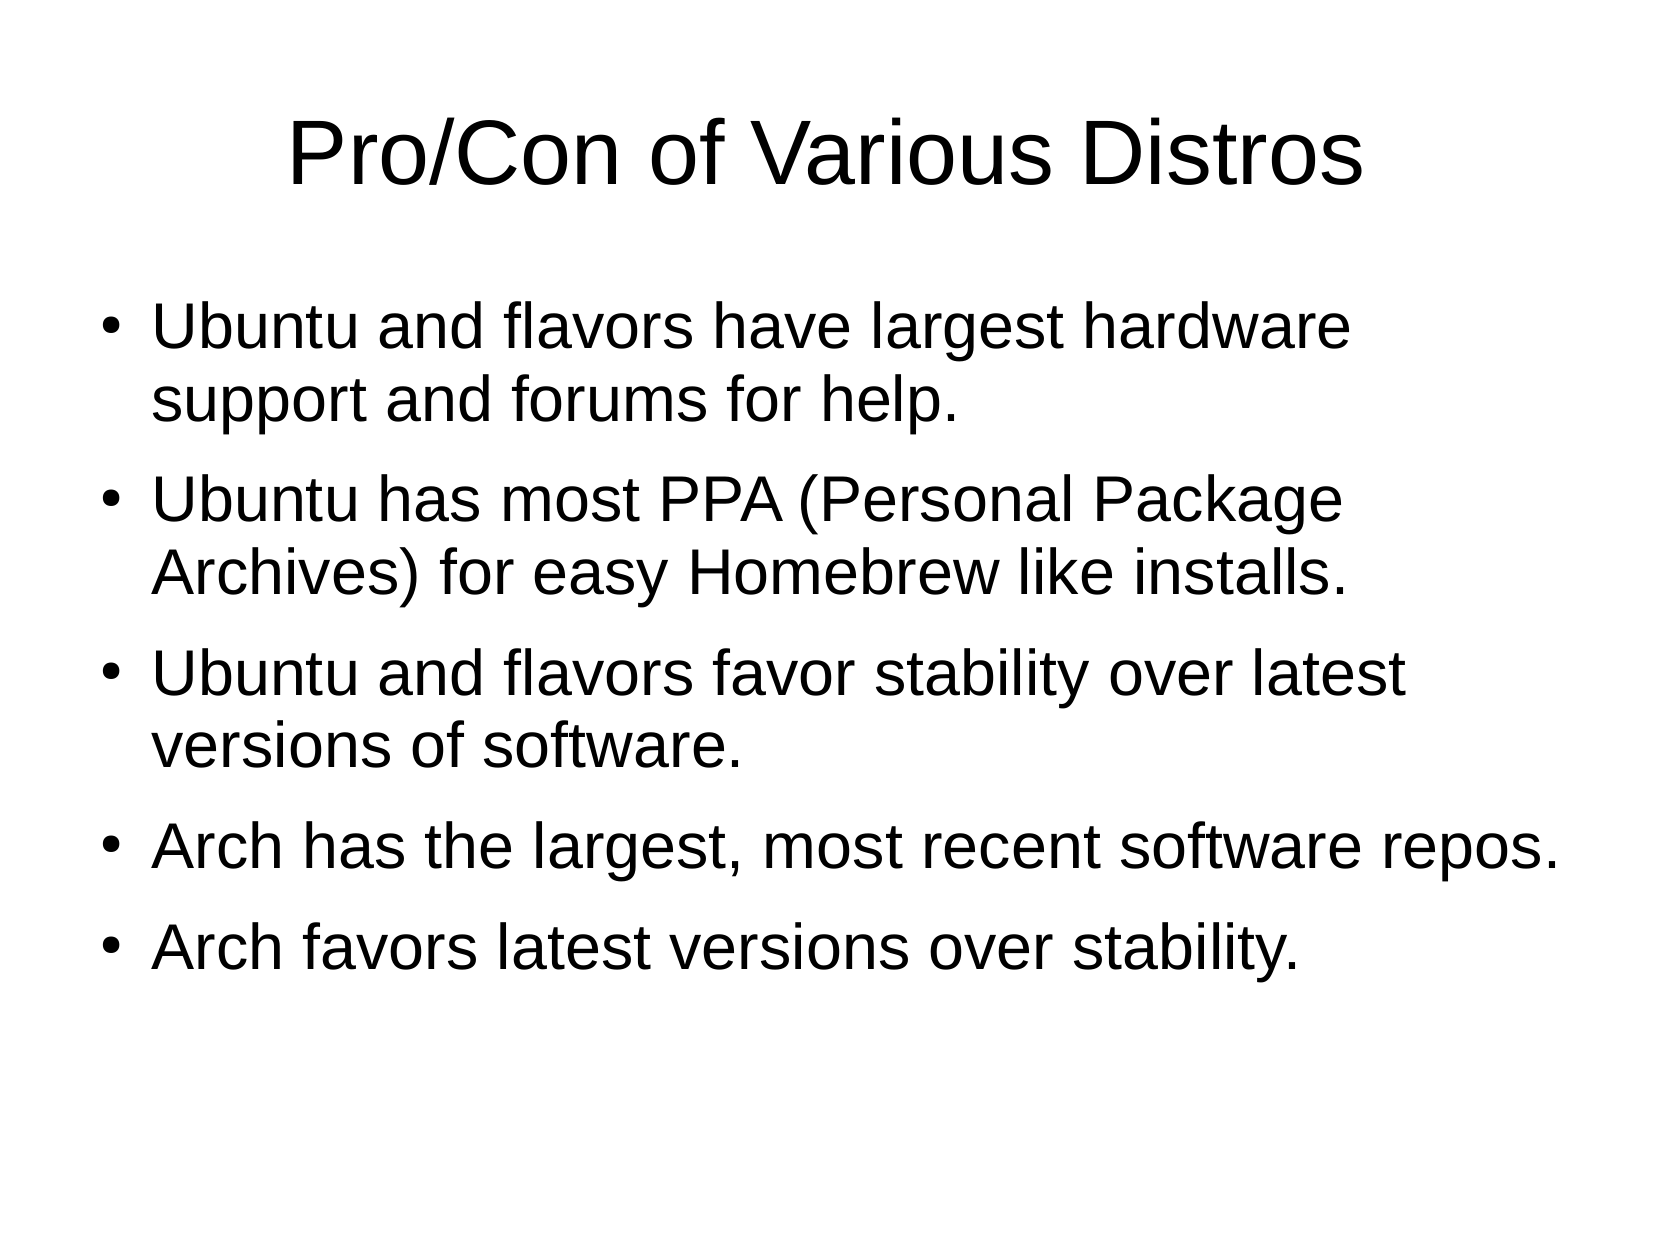

# Pro/Con of Various Distros
Ubuntu and flavors have largest hardware support and forums for help.
Ubuntu has most PPA (Personal Package Archives) for easy Homebrew like installs.
Ubuntu and flavors favor stability over latest versions of software.
Arch has the largest, most recent software repos.
Arch favors latest versions over stability.